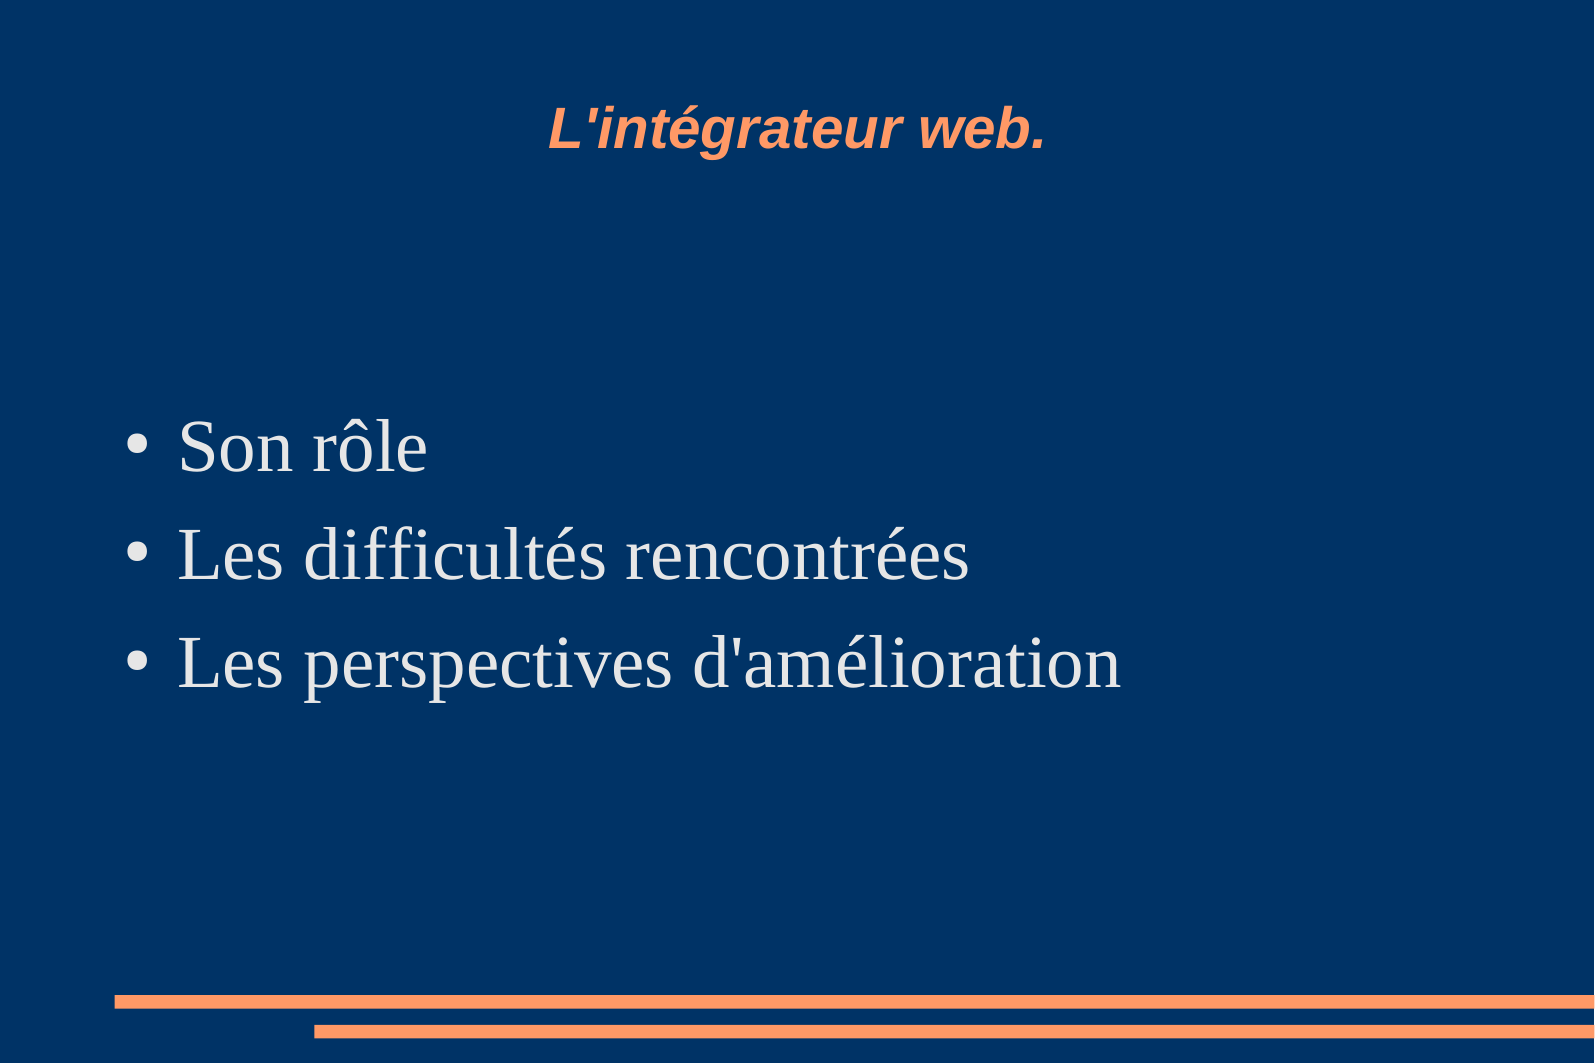

# L'intégrateur web.
Son rôle
Les difficultés rencontrées
Les perspectives d'amélioration